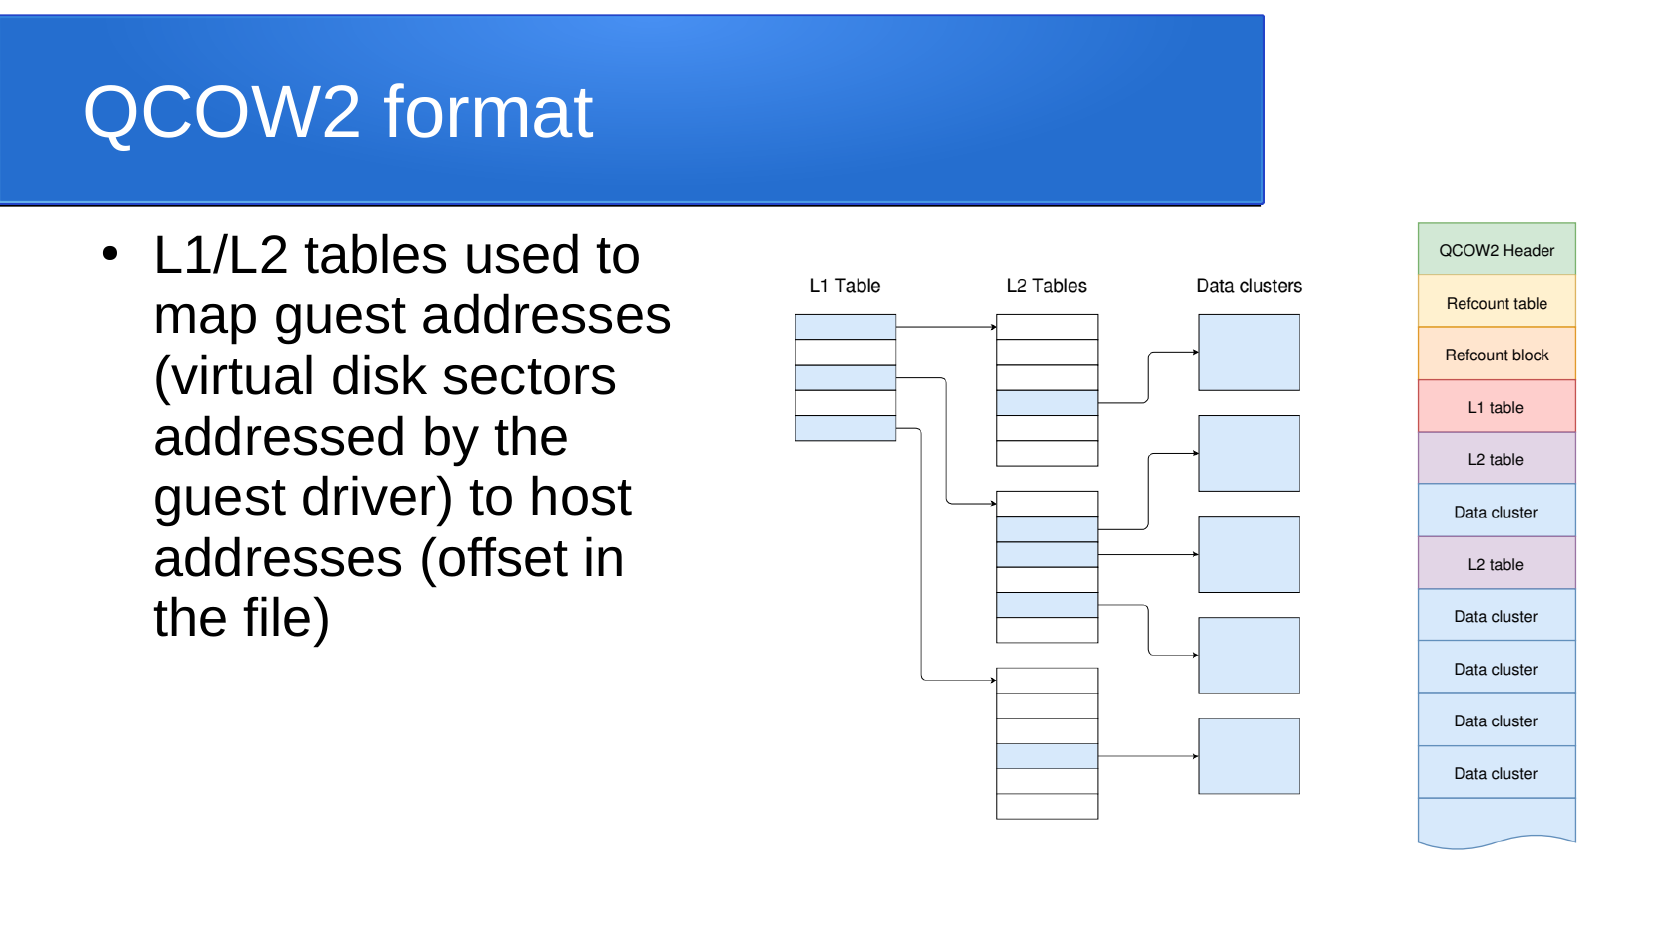

# QCOW2 format
L1/L2 tables used to map guest addresses (virtual disk sectors addressed by the guest driver) to host addresses (offset in the file)